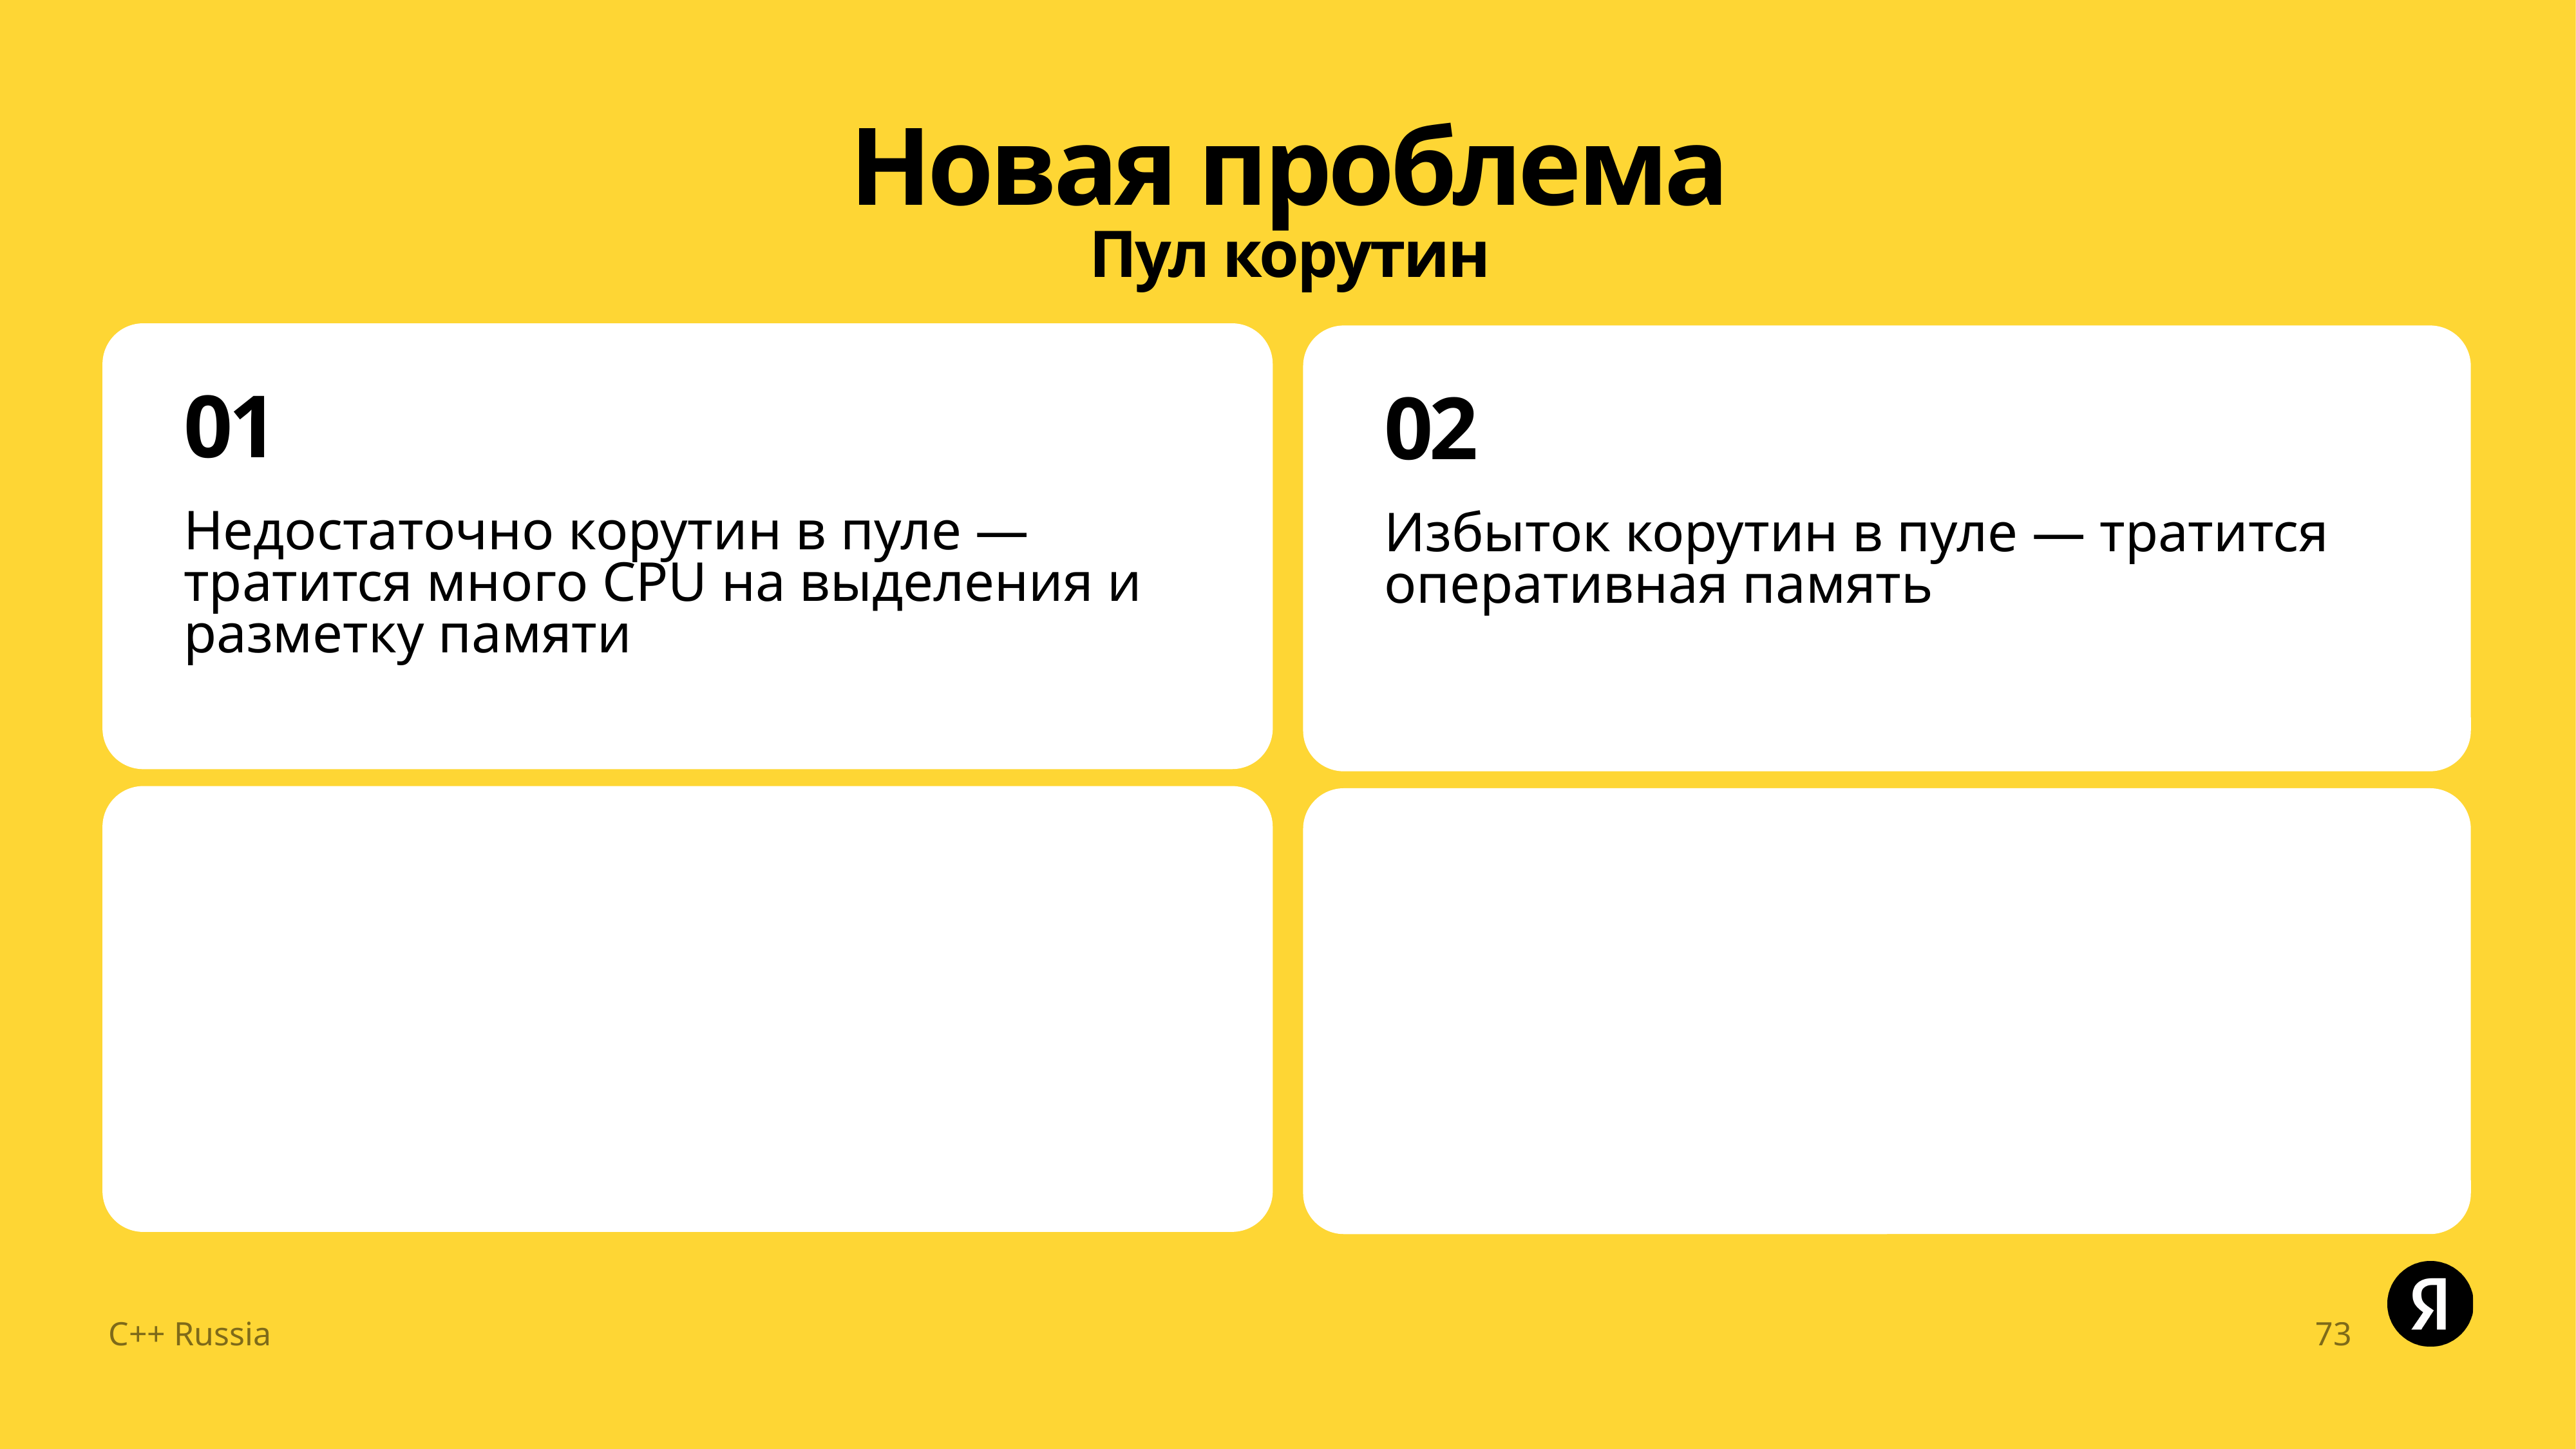

Новая проблема
Пул корутин
01
02
# Недостаточно корутин в пуле — тратится много CPU на выделения и разметку памяти
Избыток корутин в пуле — тратится оперативная память
C++ Russia
73